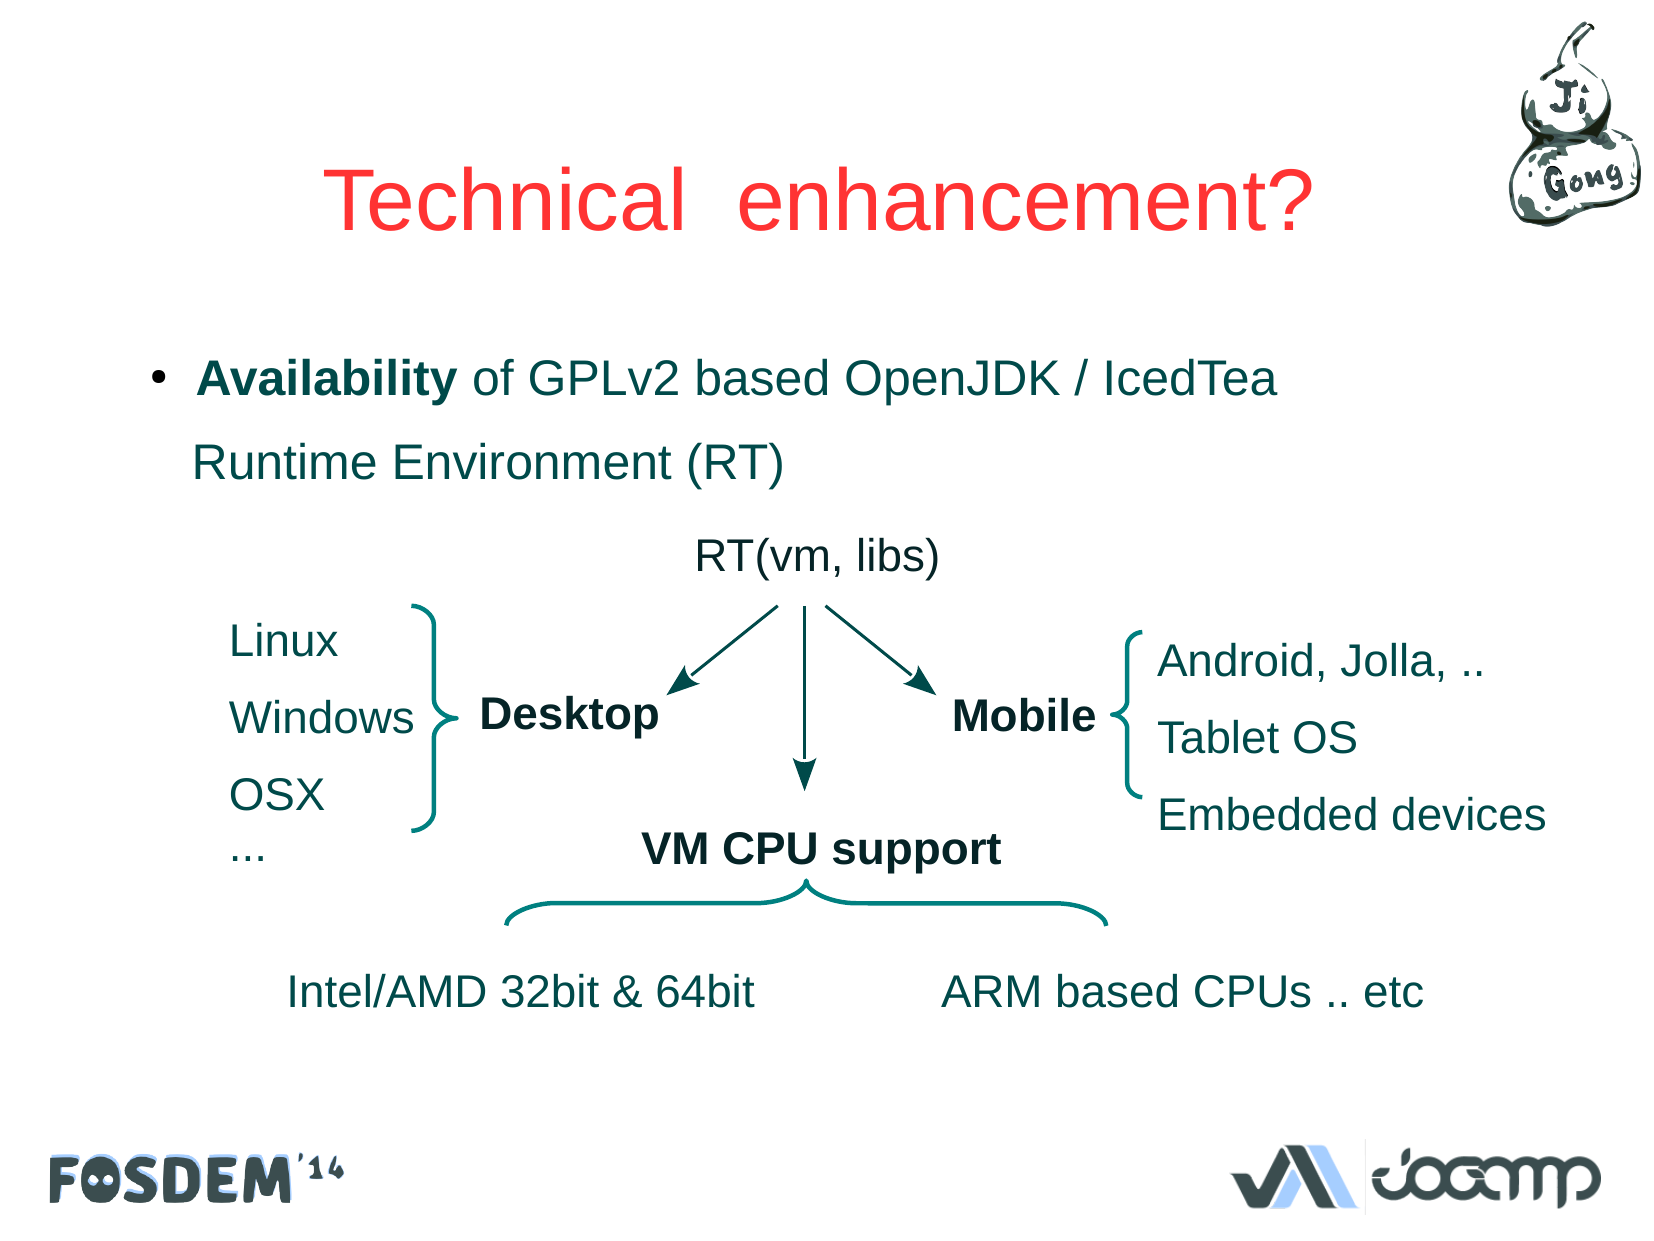

# Technical enhancement?
 Availability of GPLv2 based OpenJDK / IcedTea
 Runtime Environment (RT)
RT(vm, libs)
Linux
Windows
OSX
...
 Desktop
Mobile
VM CPU support
Intel/AMD 32bit & 64bit
ARM based CPUs .. etc
Android, Jolla, ..
Tablet OS
Embedded devices